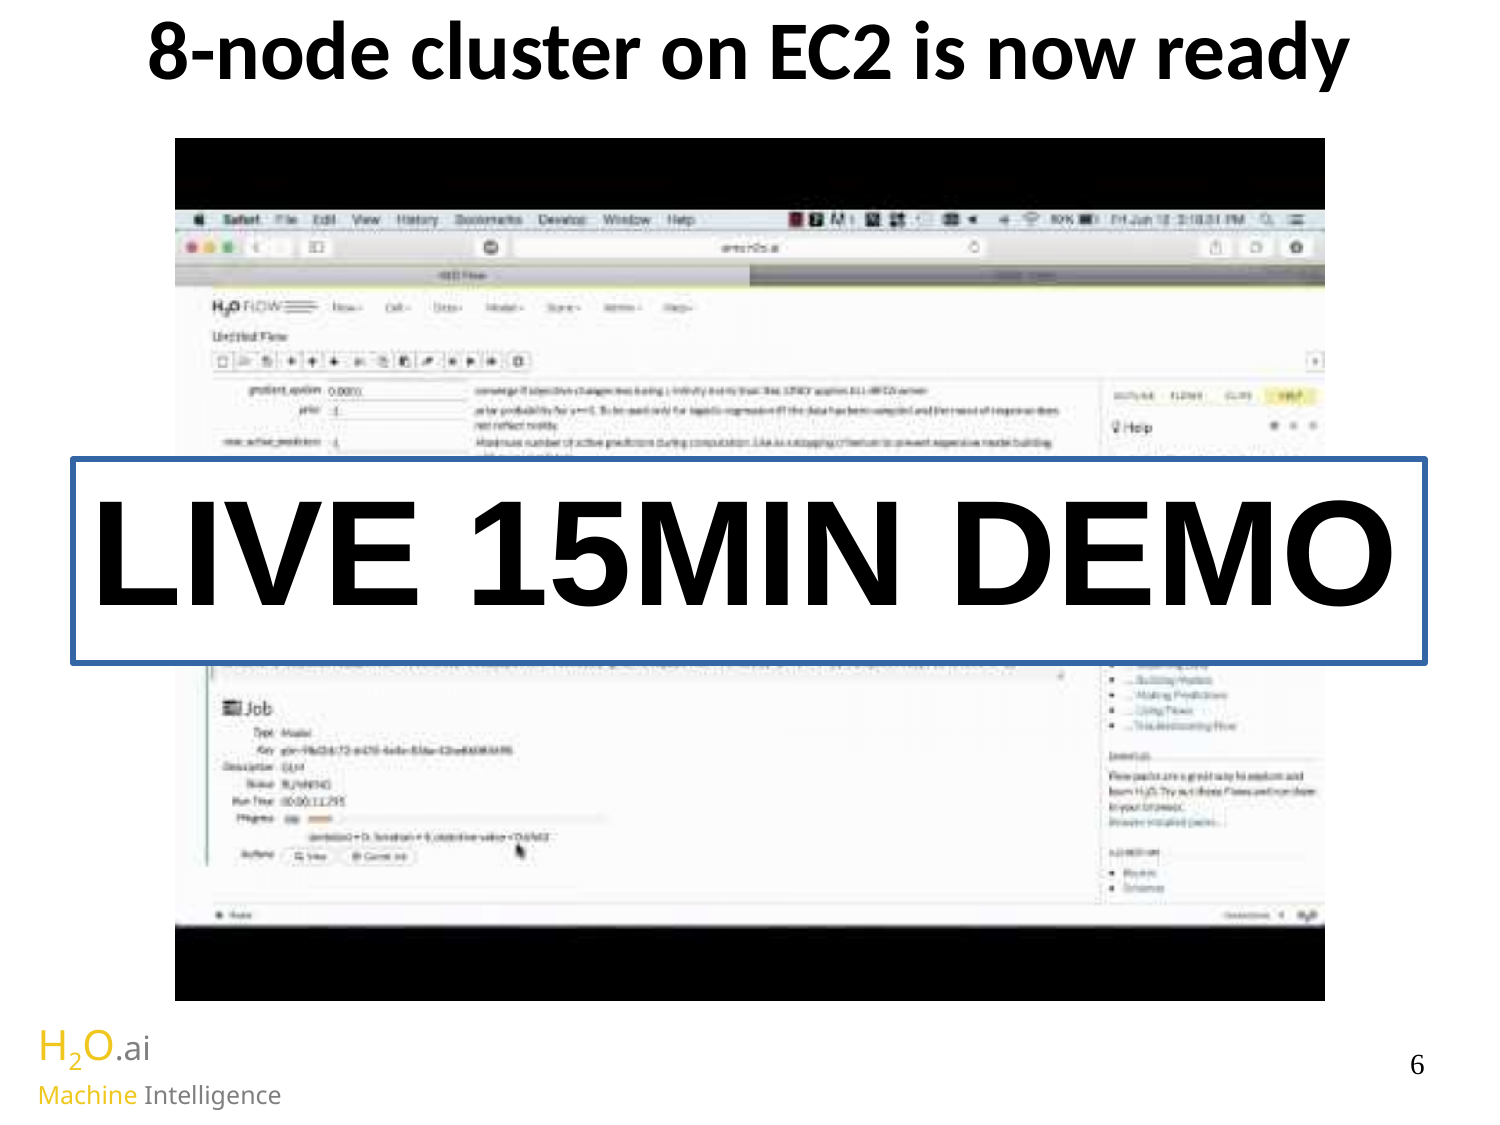

# 8-node cluster on EC2 is now ready
LIVE 15MIN DEMO
6